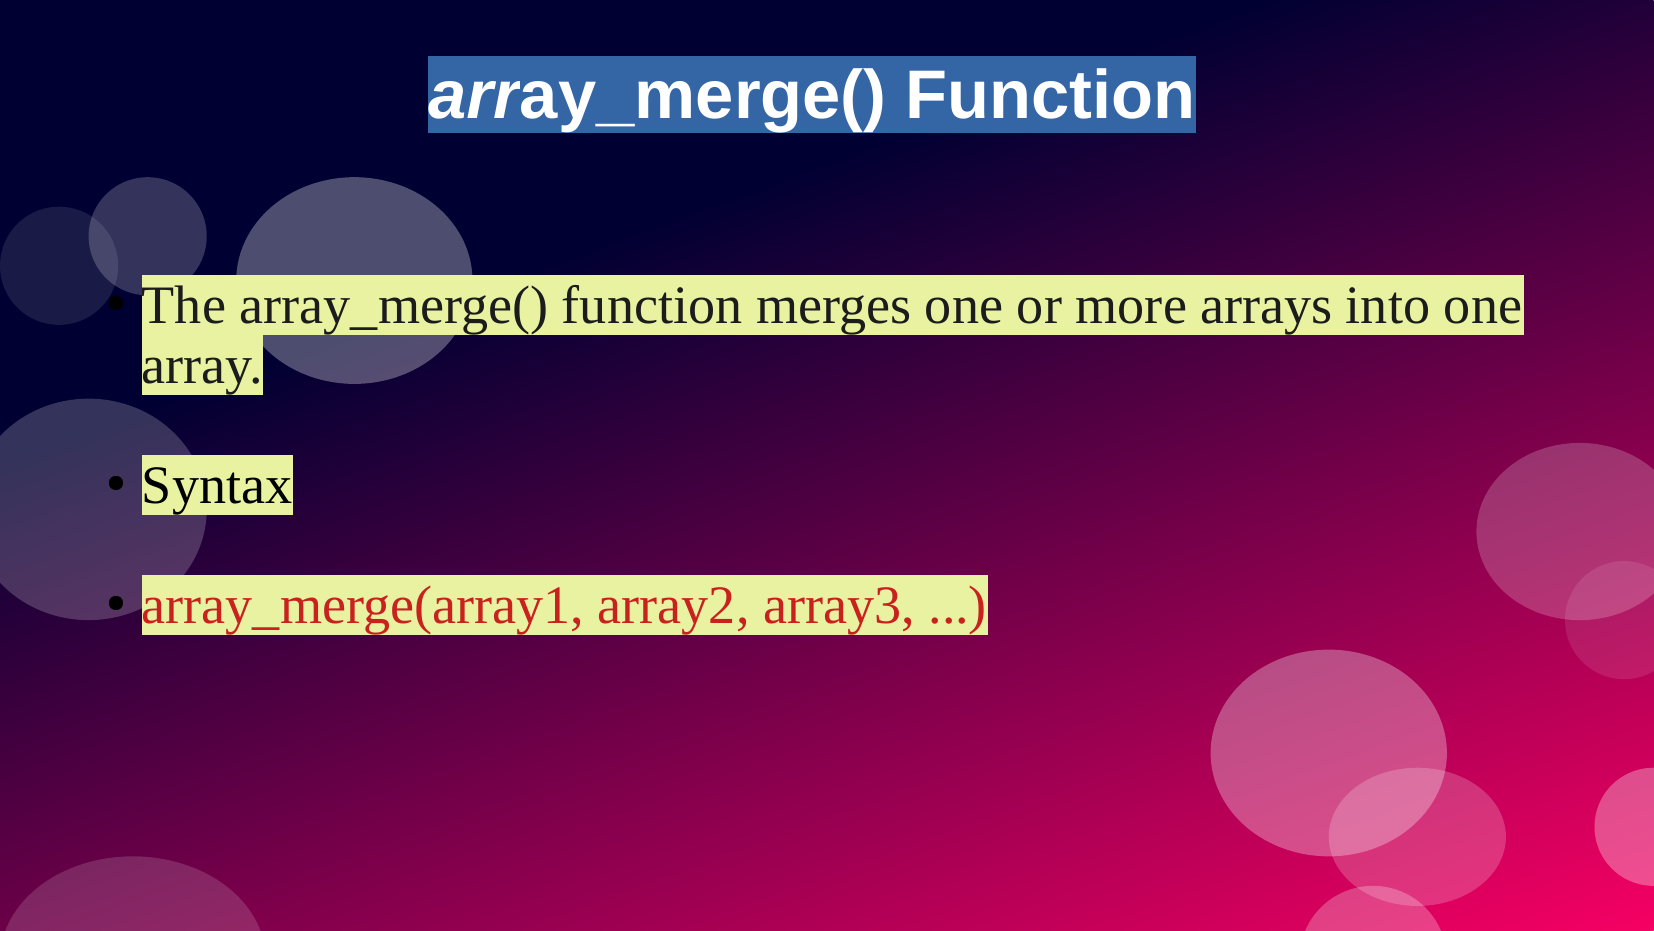

# array_merge() Function
The array_merge() function merges one or more arrays into one array.
Syntax
array_merge(array1, array2, array3, ...)